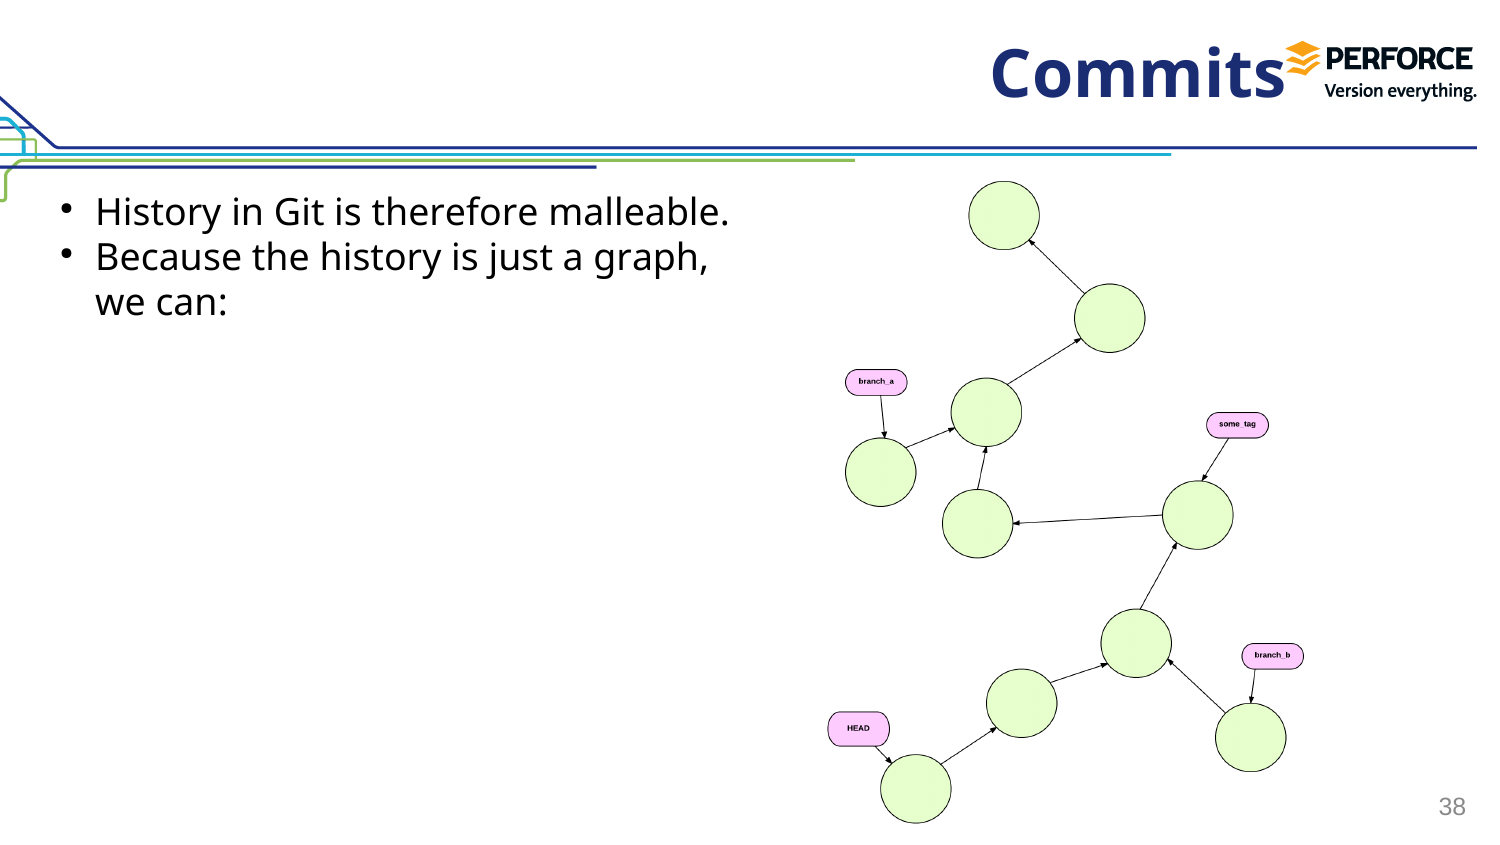

# Commits
History in Git is therefore malleable.
Because the history is just a graph,
we can: